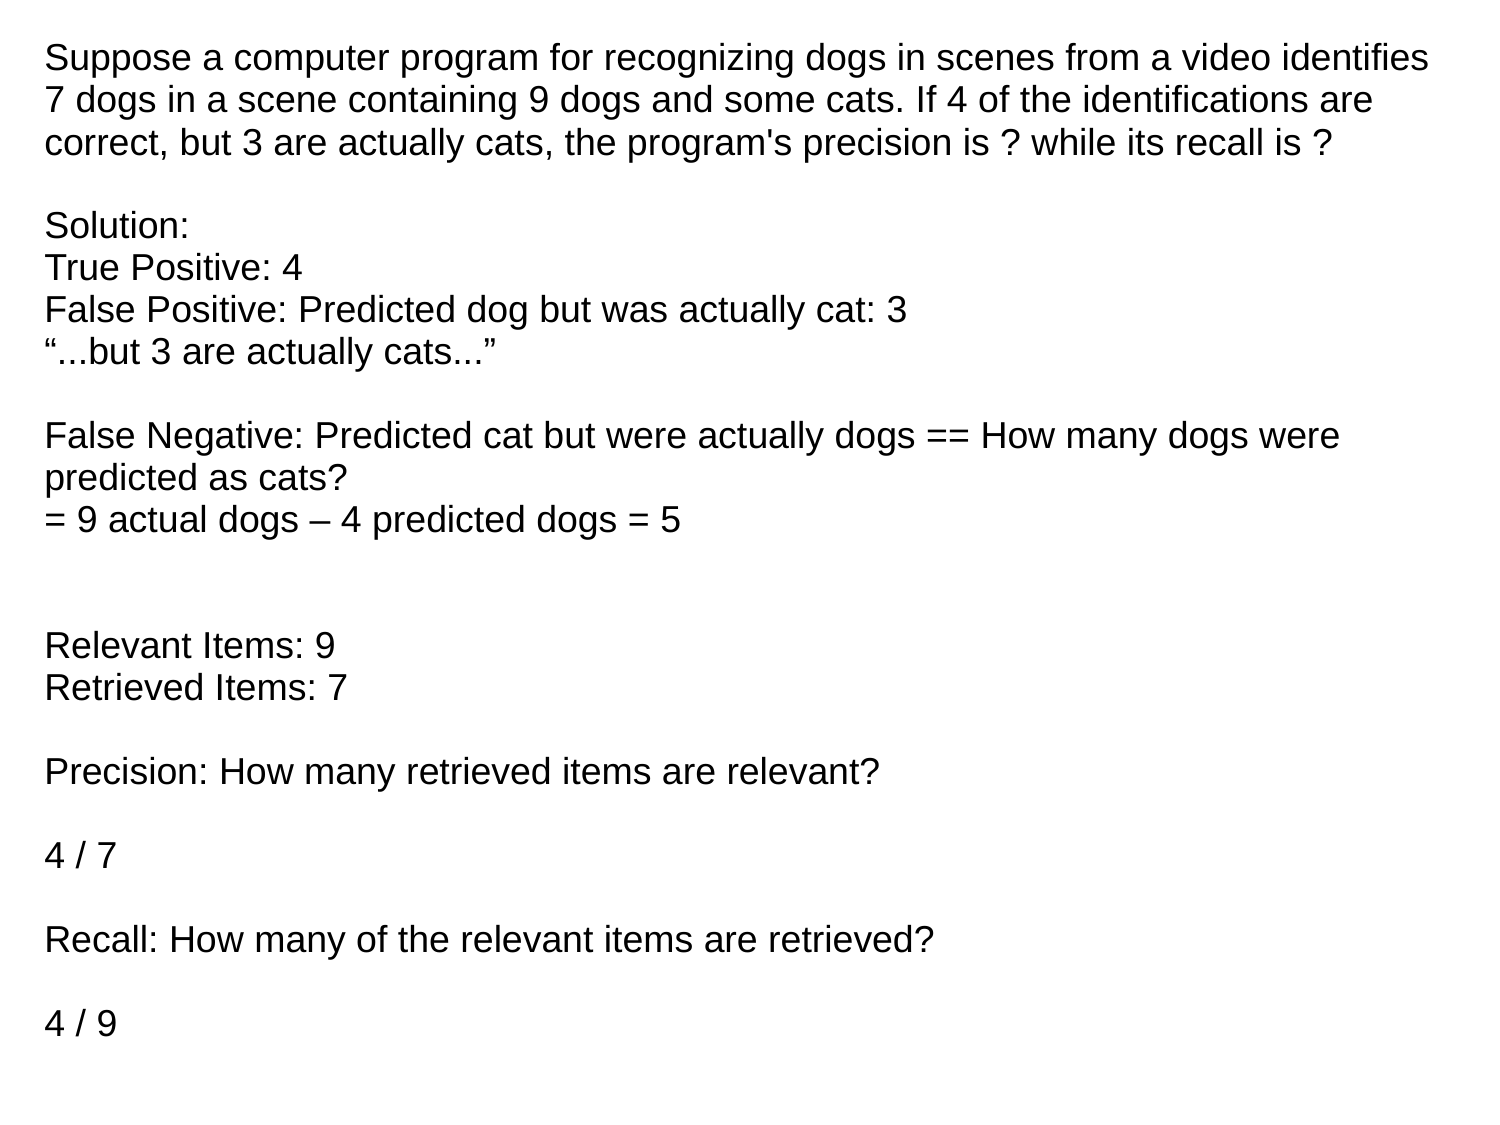

Suppose a computer program for recognizing dogs in scenes from a video identifies 7 dogs in a scene containing 9 dogs and some cats. If 4 of the identifications are correct, but 3 are actually cats, the program's precision is ? while its recall is ?
Solution:
True Positive: 4
False Positive: Predicted dog but was actually cat: 3
“...but 3 are actually cats...”
False Negative: Predicted cat but were actually dogs == How many dogs were predicted as cats?
= 9 actual dogs – 4 predicted dogs = 5
Relevant Items: 9
Retrieved Items: 7
Precision: How many retrieved items are relevant?
4 / 7
Recall: How many of the relevant items are retrieved?
4 / 9